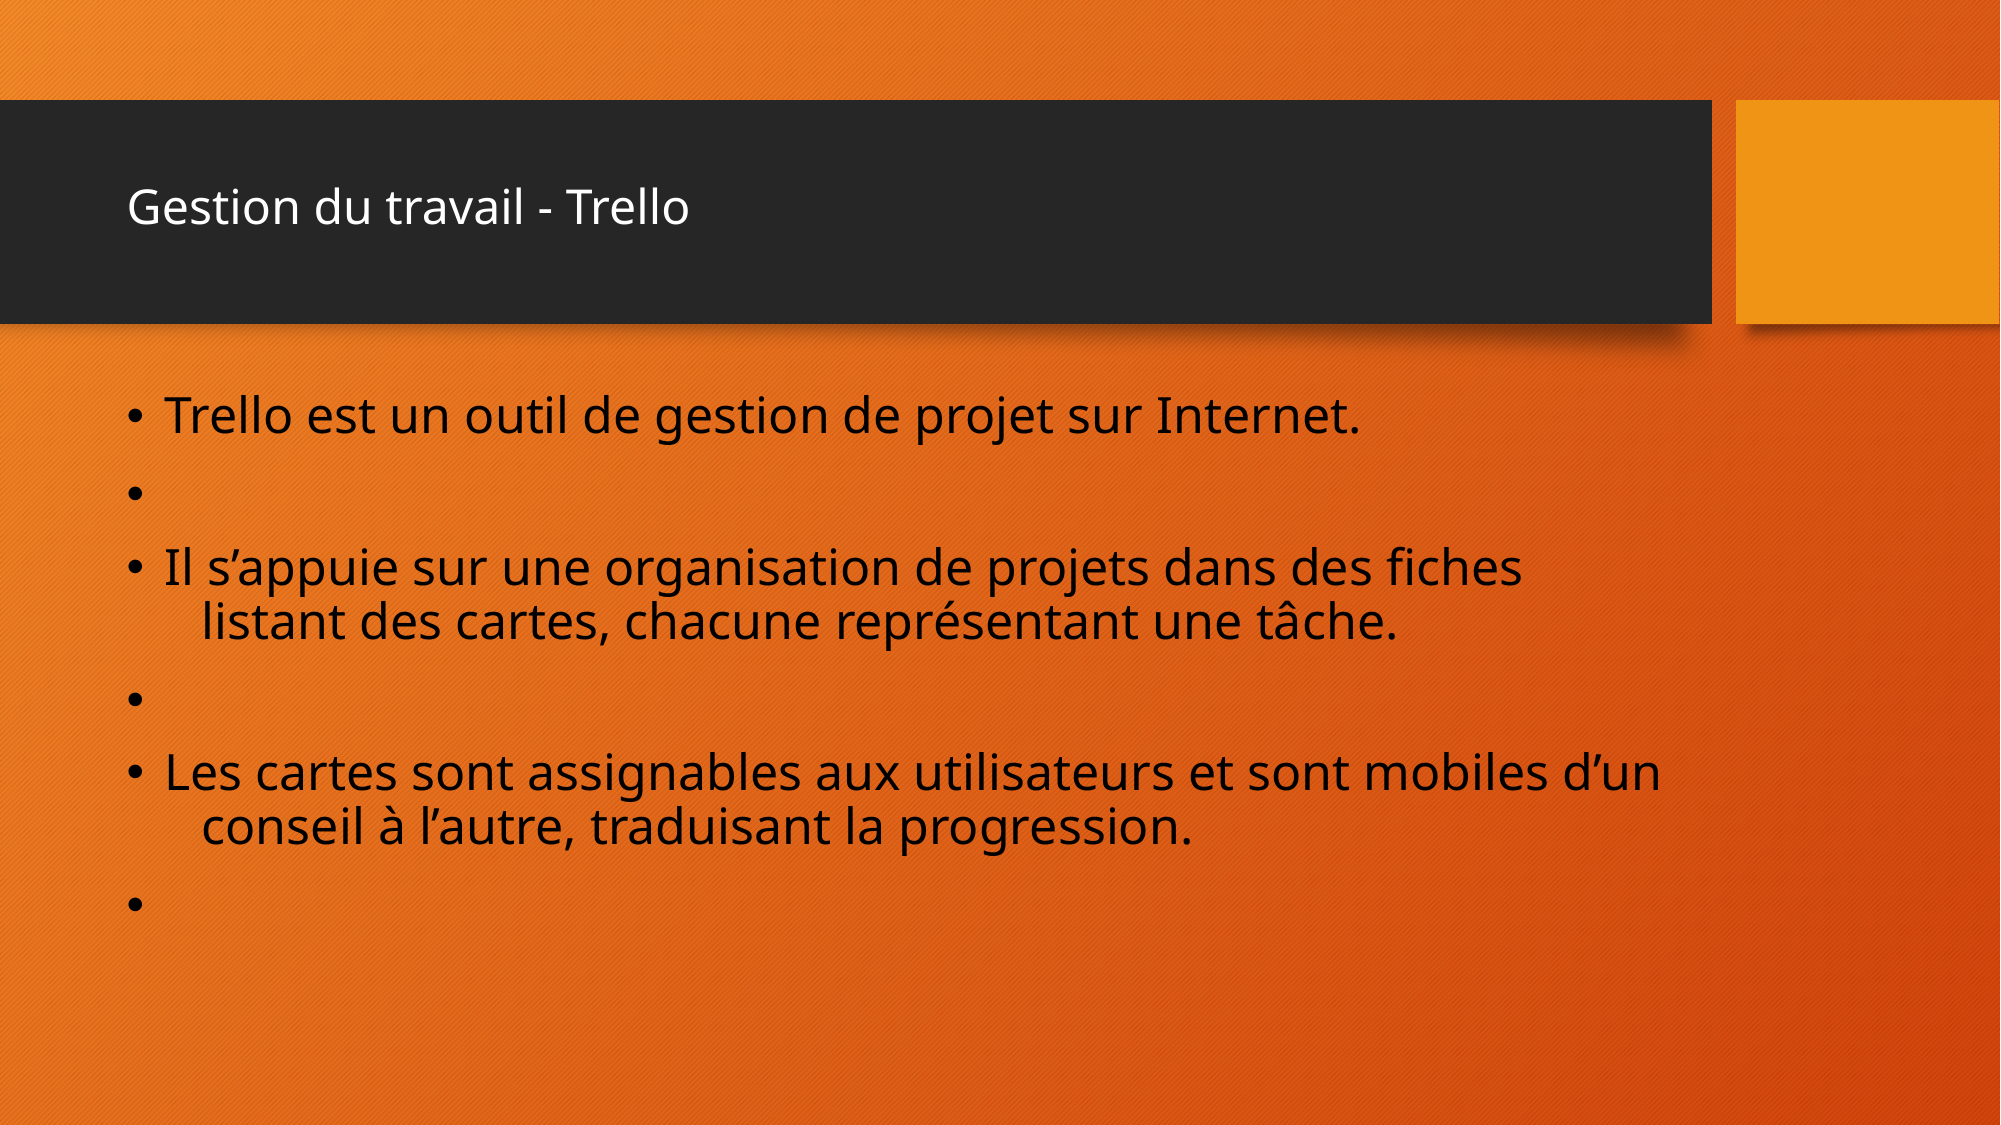

# Gestion du travail - Trello
Trello est un outil de gestion de projet sur Internet.
Il s’appuie sur une organisation de projets dans des fiches listant des cartes, chacune représentant une tâche.
Les cartes sont assignables aux utilisateurs et sont mobiles d’un conseil à l’autre, traduisant la progression.